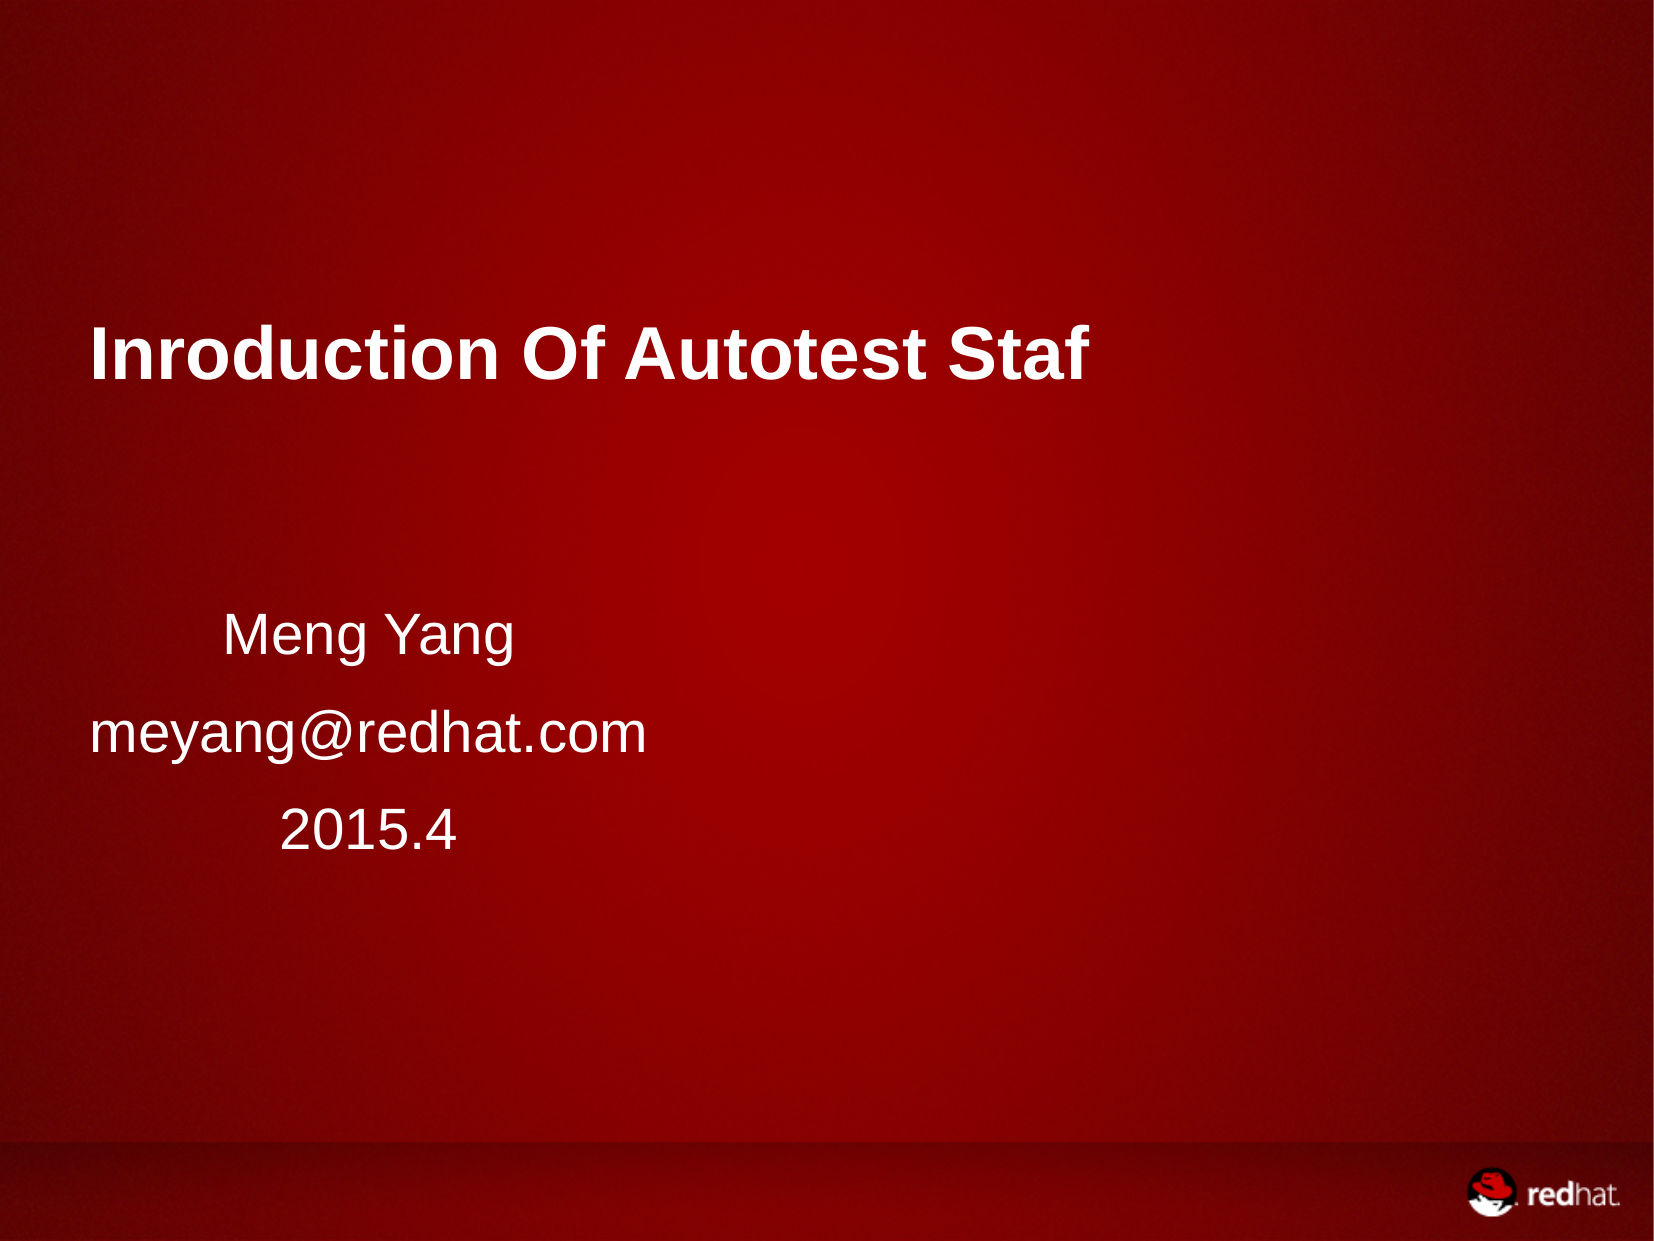

Inroduction Of Autotest Staf
Meng Yang
meyang@redhat.com
2015.4